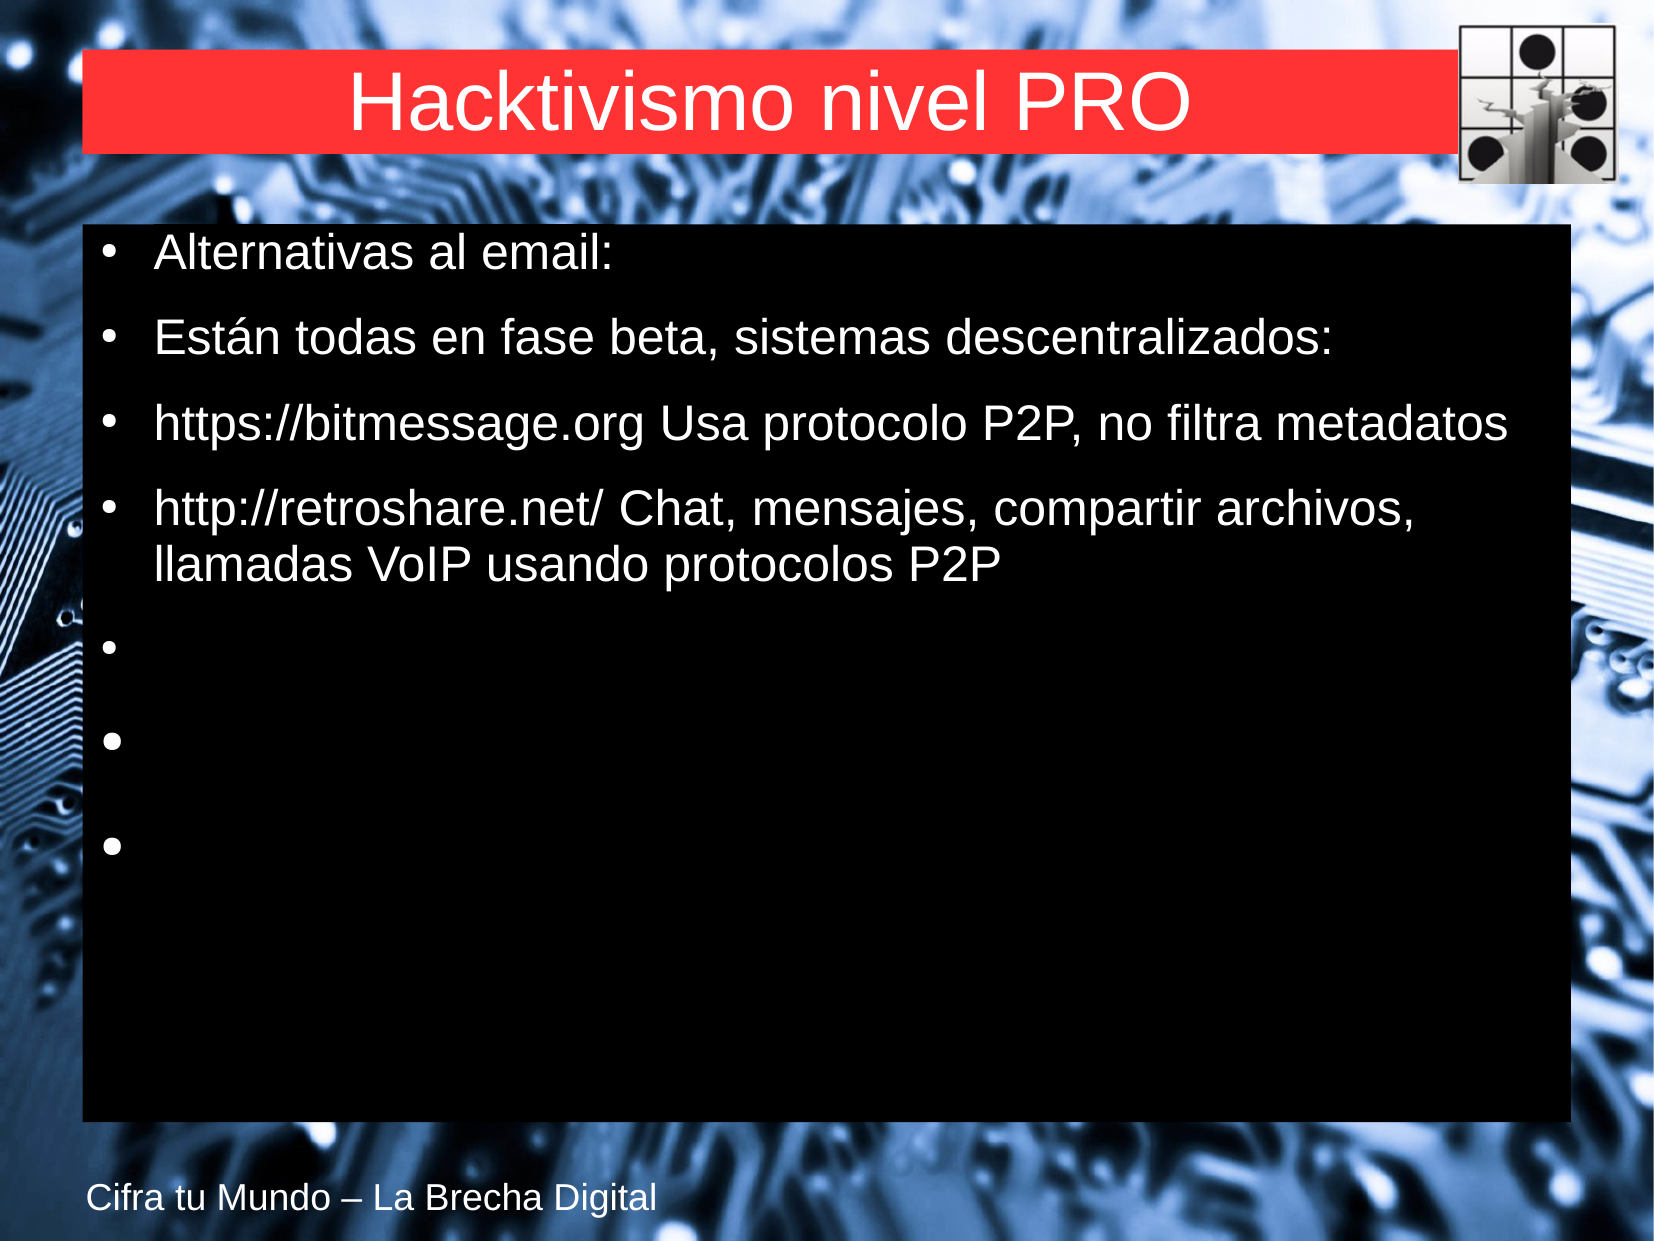

Tráfico de datos seguro con Tor y/o VPN
Hacktivismo nivel PRO
# Alternativas al email:
Están todas en fase beta, sistemas descentralizados:
https://bitmessage.org Usa protocolo P2P, no filtra metadatos
http://retroshare.net/ Chat, mensajes, compartir archivos, llamadas VoIP usando protocolos P2P
Cifra tu Mundo – La Brecha Digital